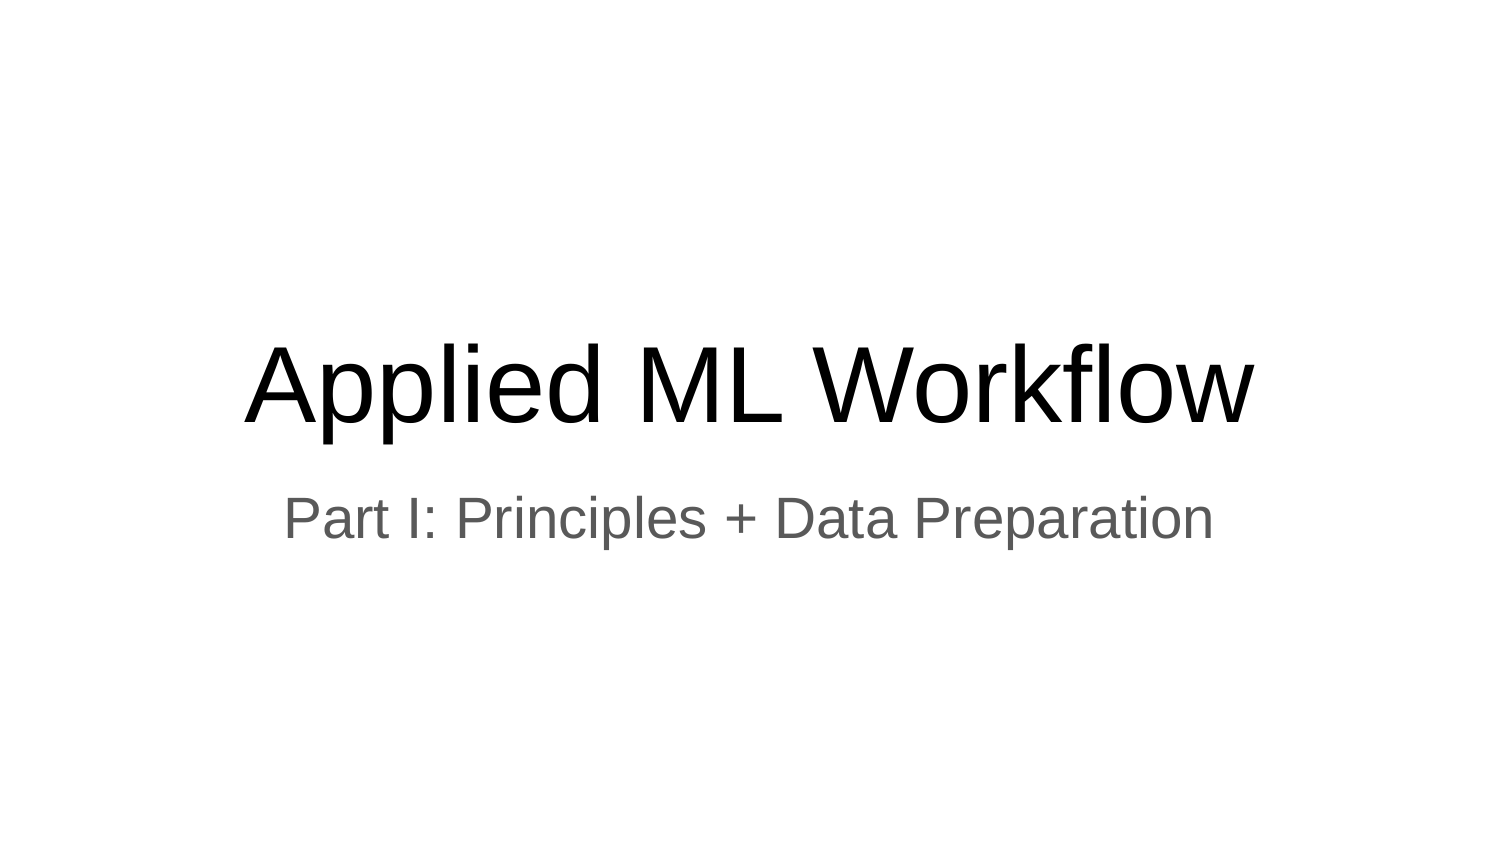

# Applied ML Workflow
Part I: Principles + Data Preparation